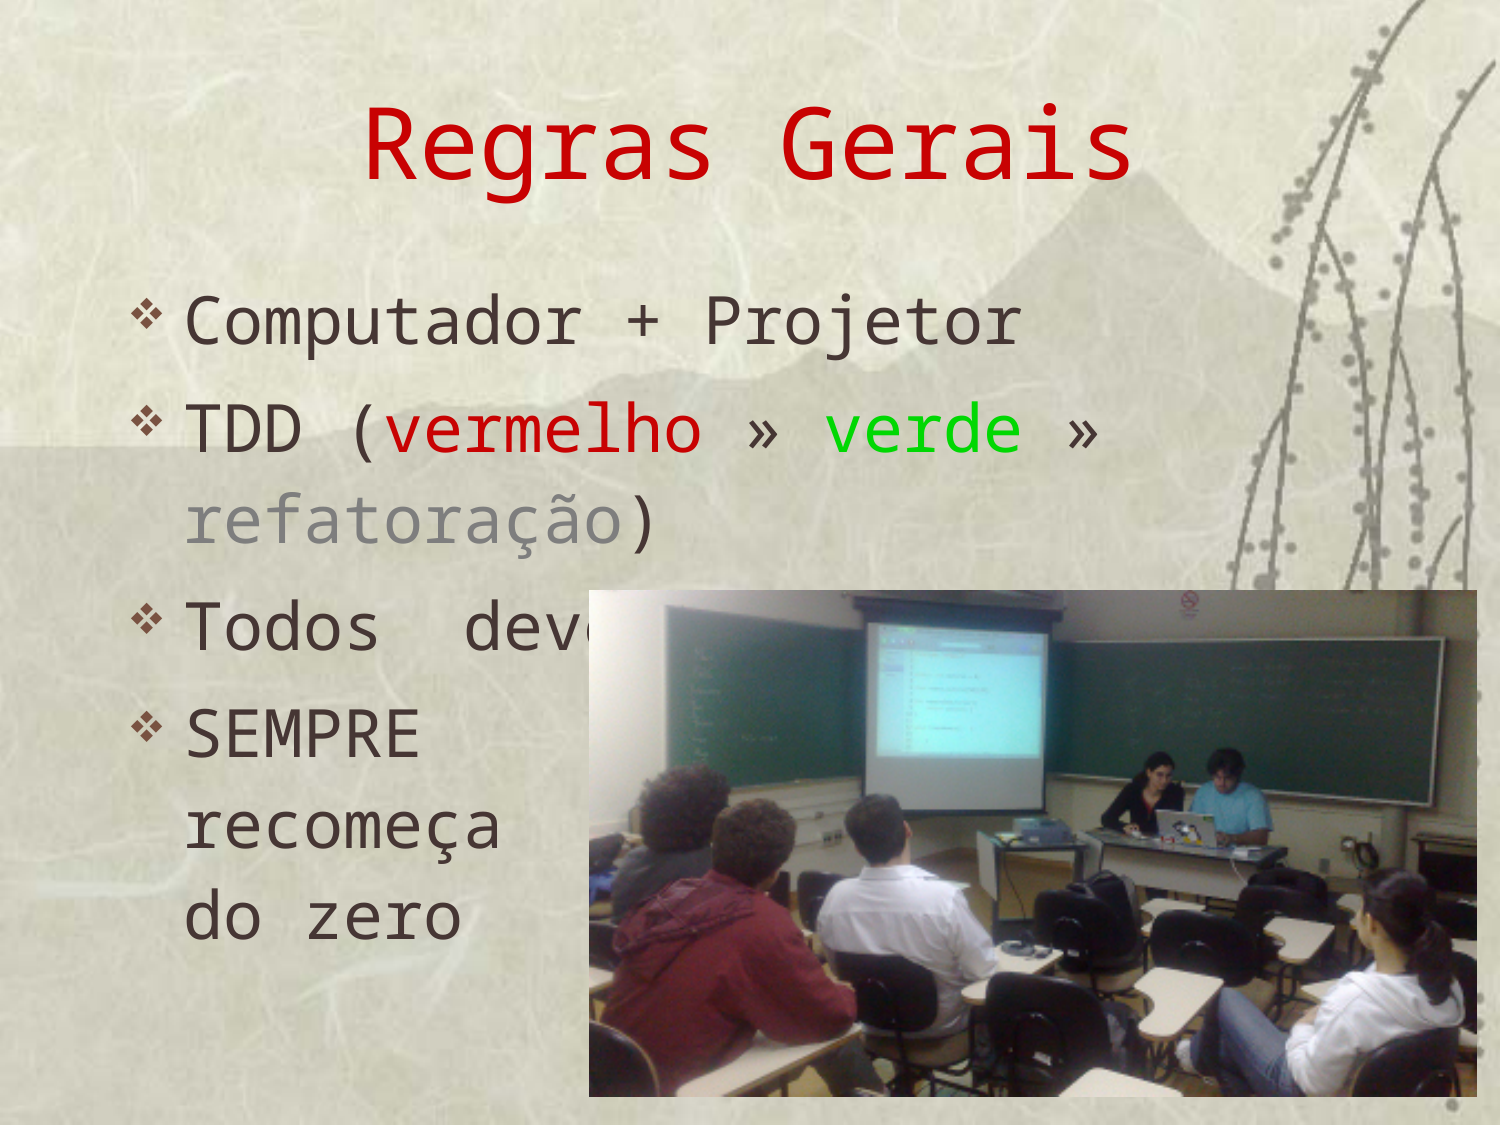

# Regras Gerais
Computador + Projetor
TDD (vermelho » verde » refatoração)
Todos devem entender
SEMPRE
recomeça
do zero